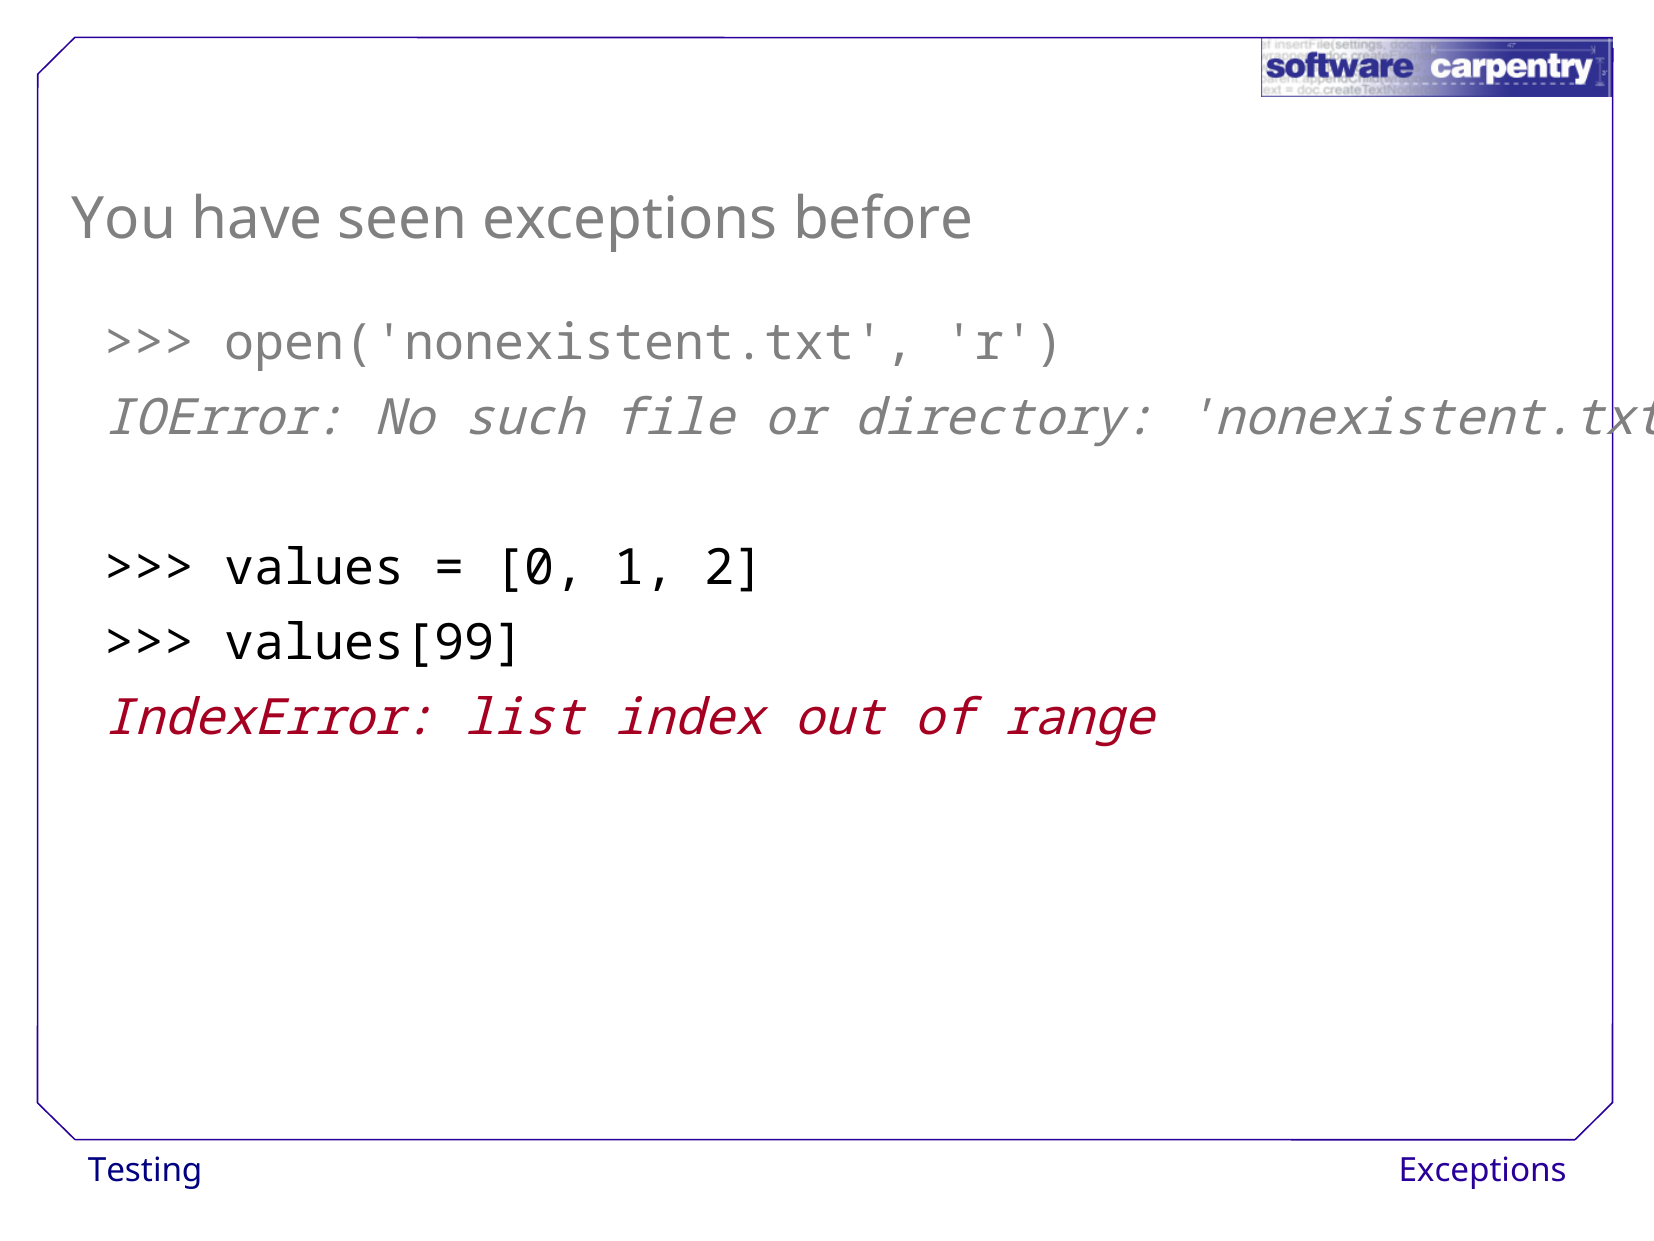

You have seen exceptions before
>>> open('nonexistent.txt', 'r')
IOError: No such file or directory: 'nonexistent.txt'
>>> values = [0, 1, 2]
>>> values[99]
IndexError: list index out of range